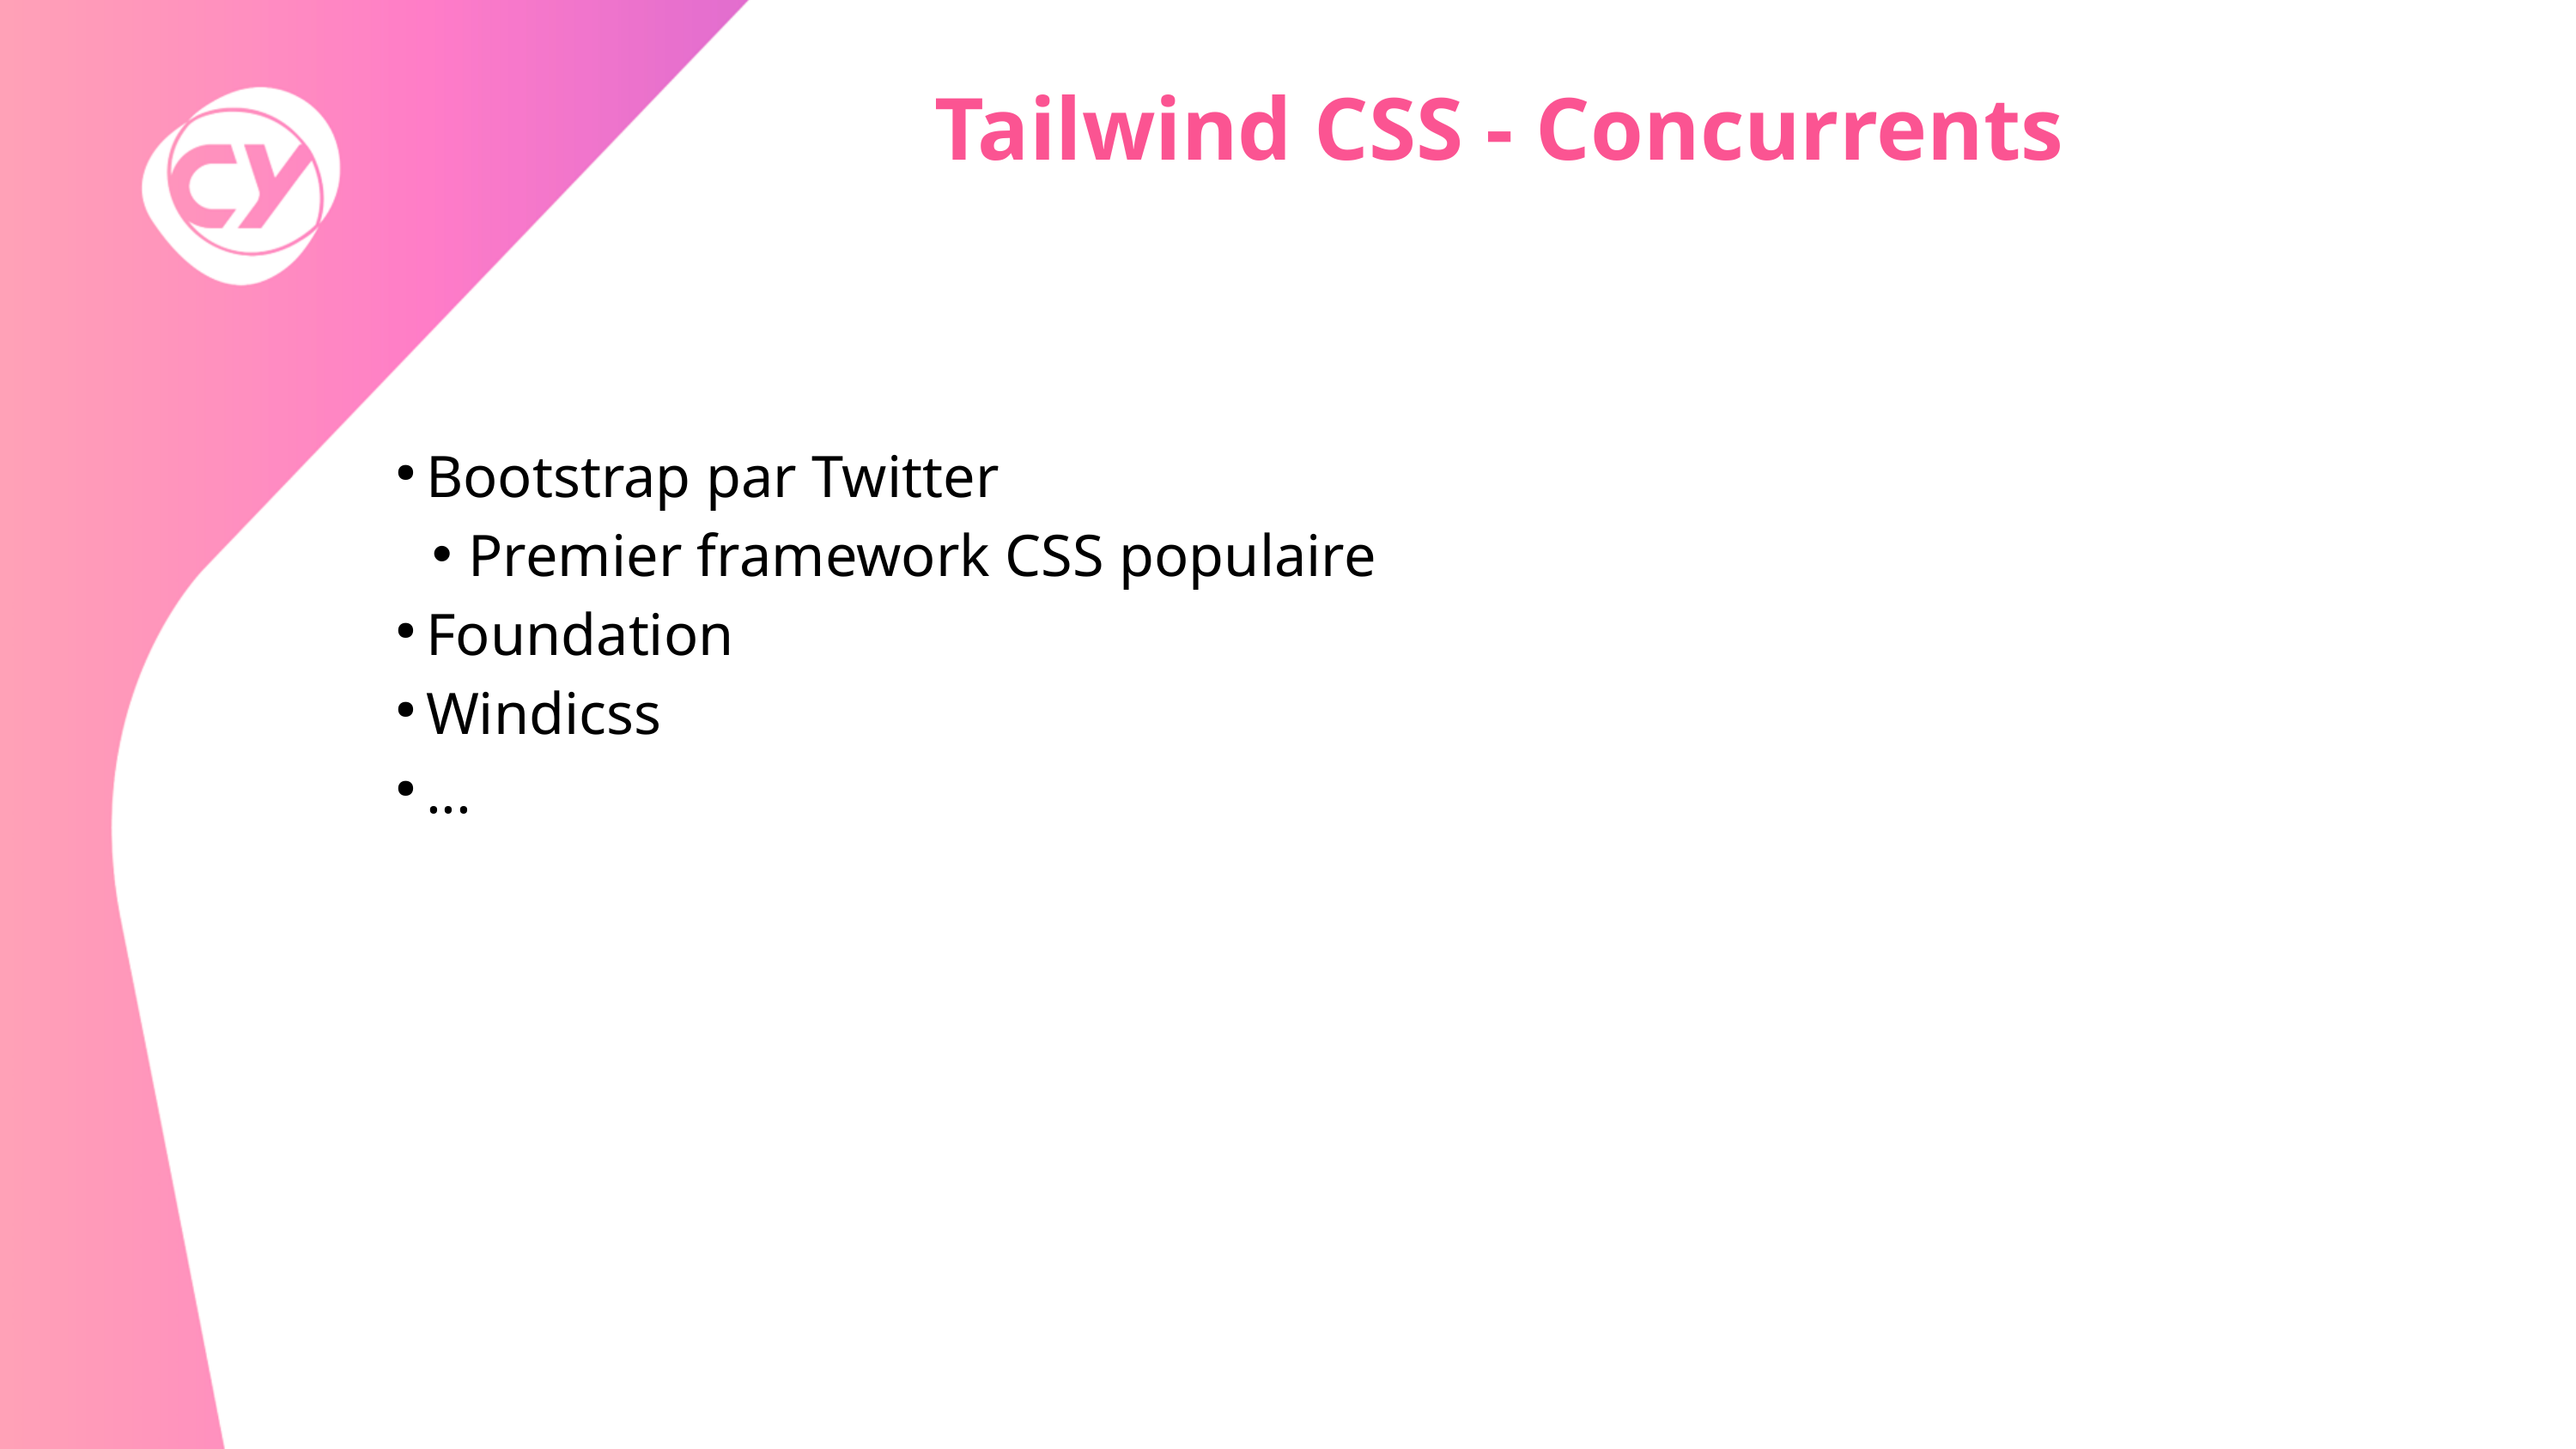

Tailwind CSS - Concurrents
Bootstrap par Twitter
Premier framework CSS populaire
Foundation
Windicss
...